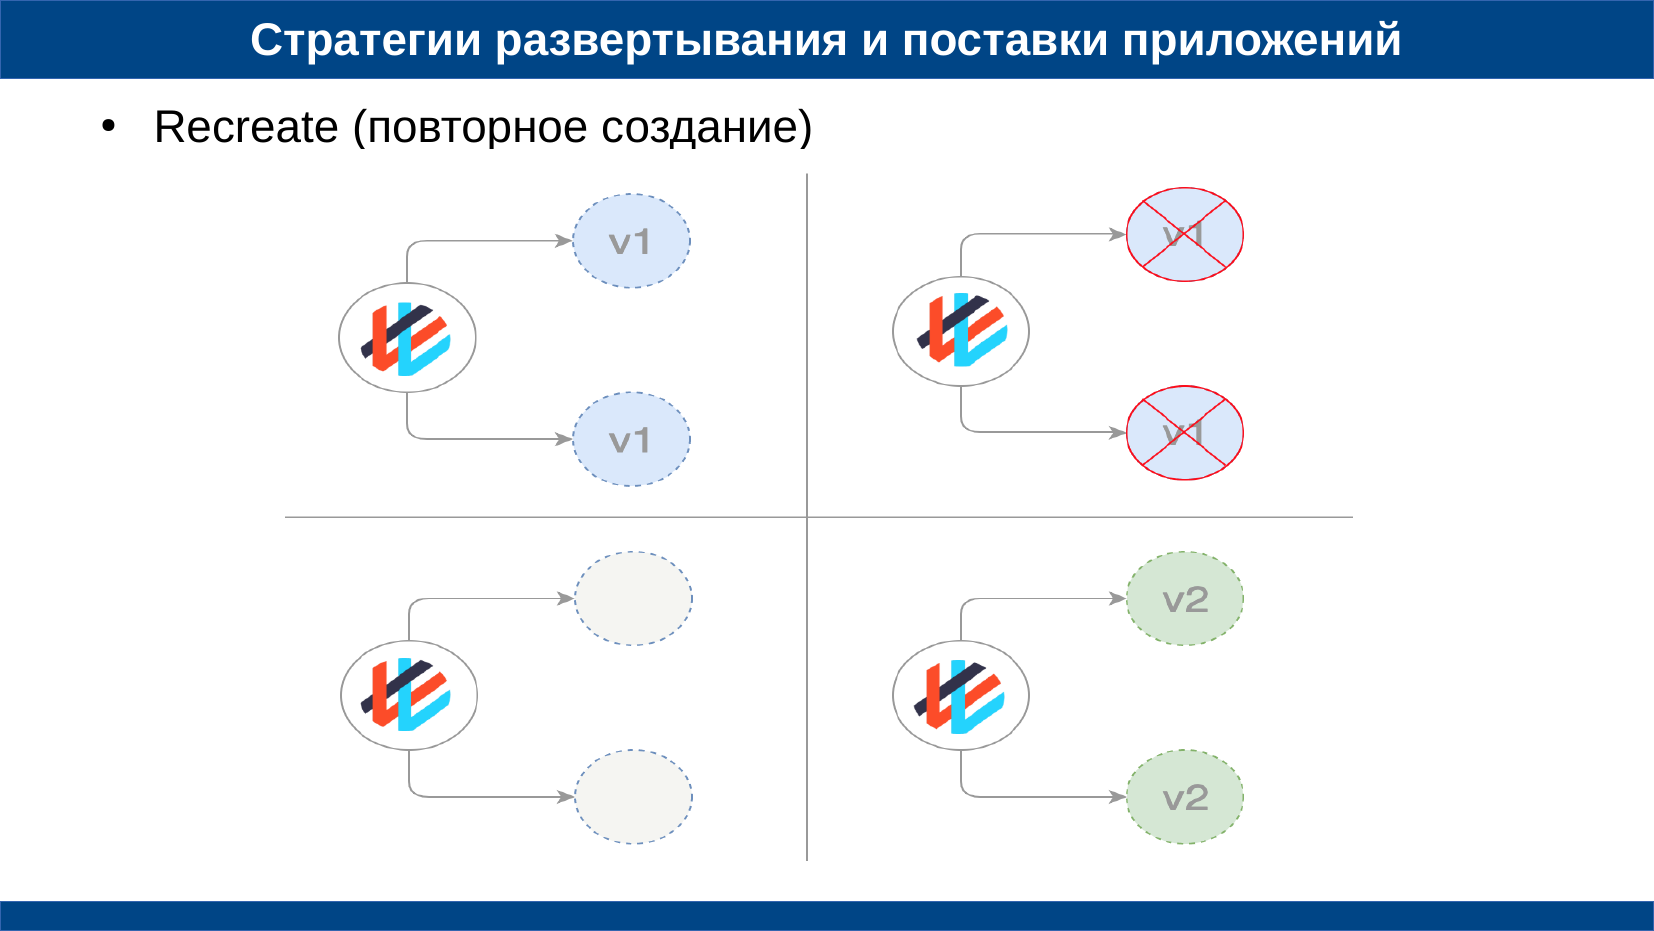

# Стратегии развертывания и поставки приложений
Recreate (повторное создание)